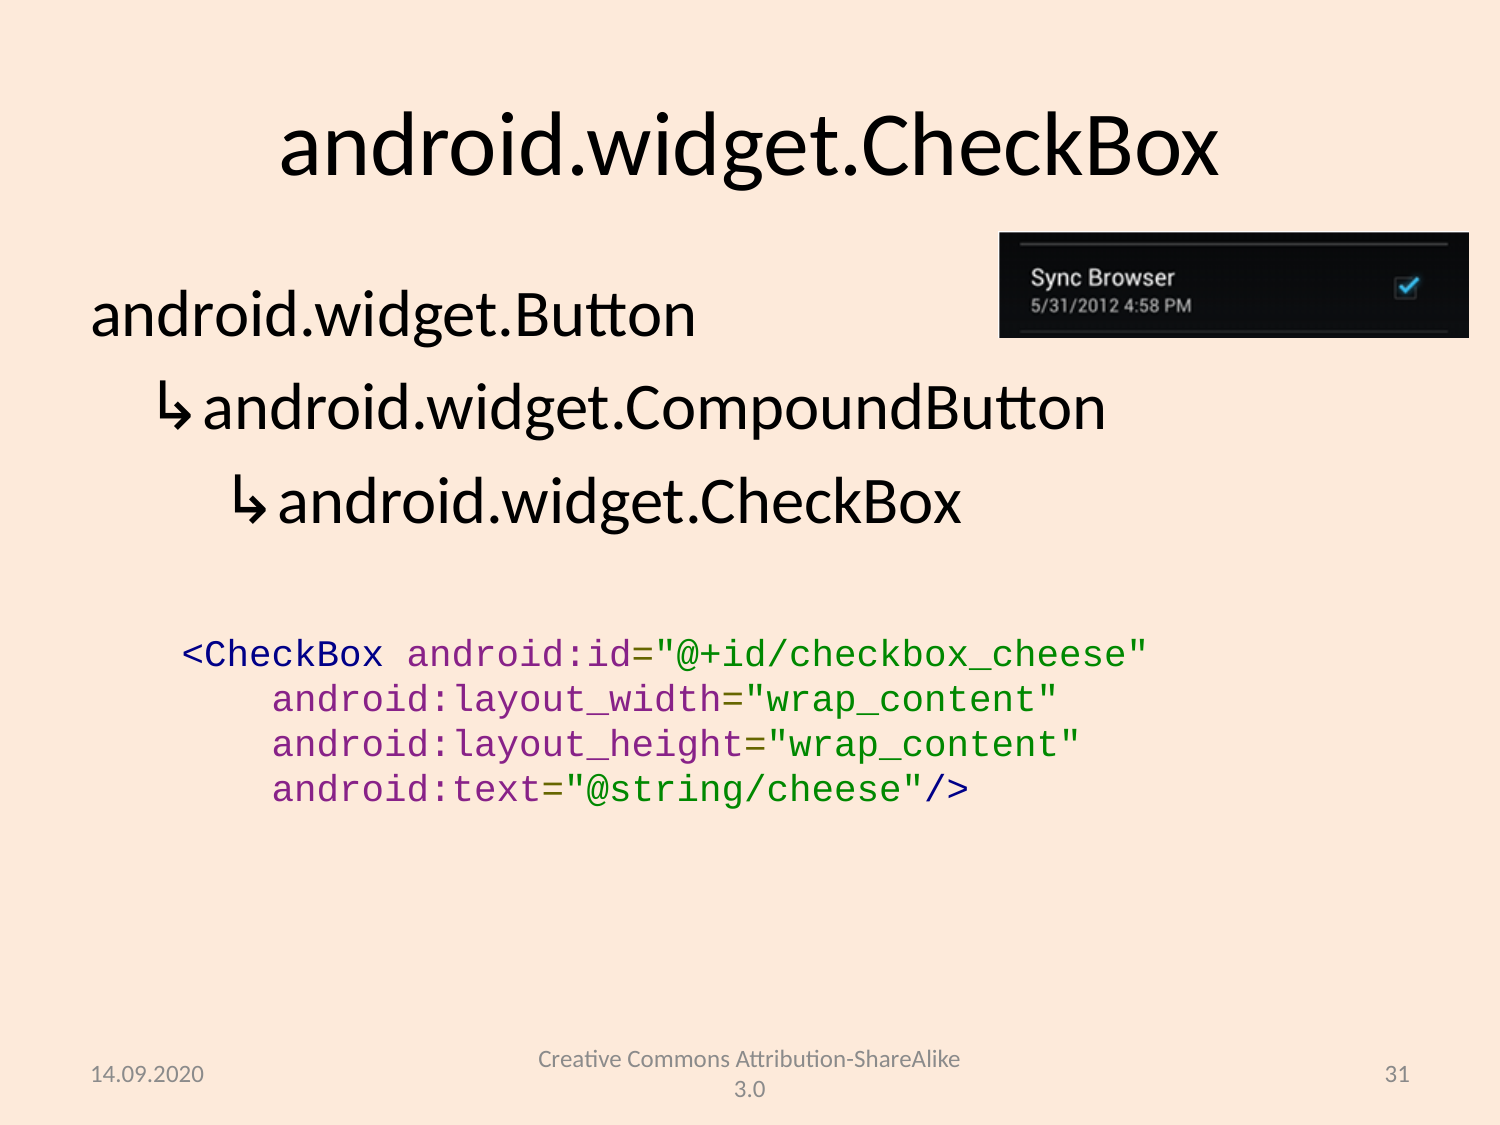

# android.widget.CheckBox
android.widget.Button
	↳android.widget.CompoundButton
		↳android.widget.CheckBox
    <CheckBox android:id="@+id/checkbox_cheese"
        android:layout_width="wrap_content"
        android:layout_height="wrap_content"
        android:text="@string/cheese"/>
14.09.2020
Creative Commons Attribution-ShareAlike 3.0